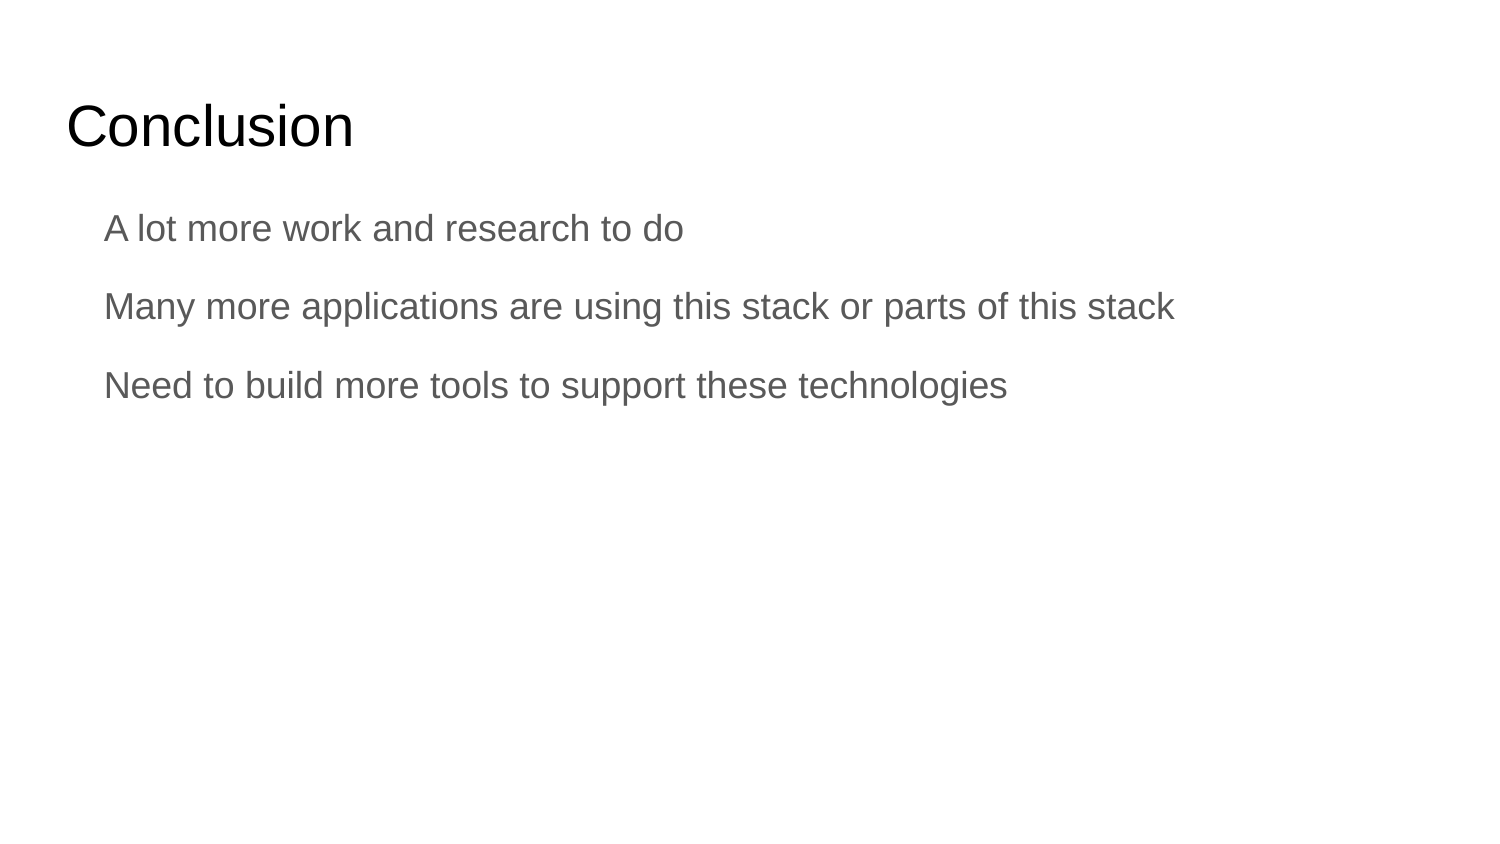

# Conclusion
A lot more work and research to do
Many more applications are using this stack or parts of this stack
Need to build more tools to support these technologies